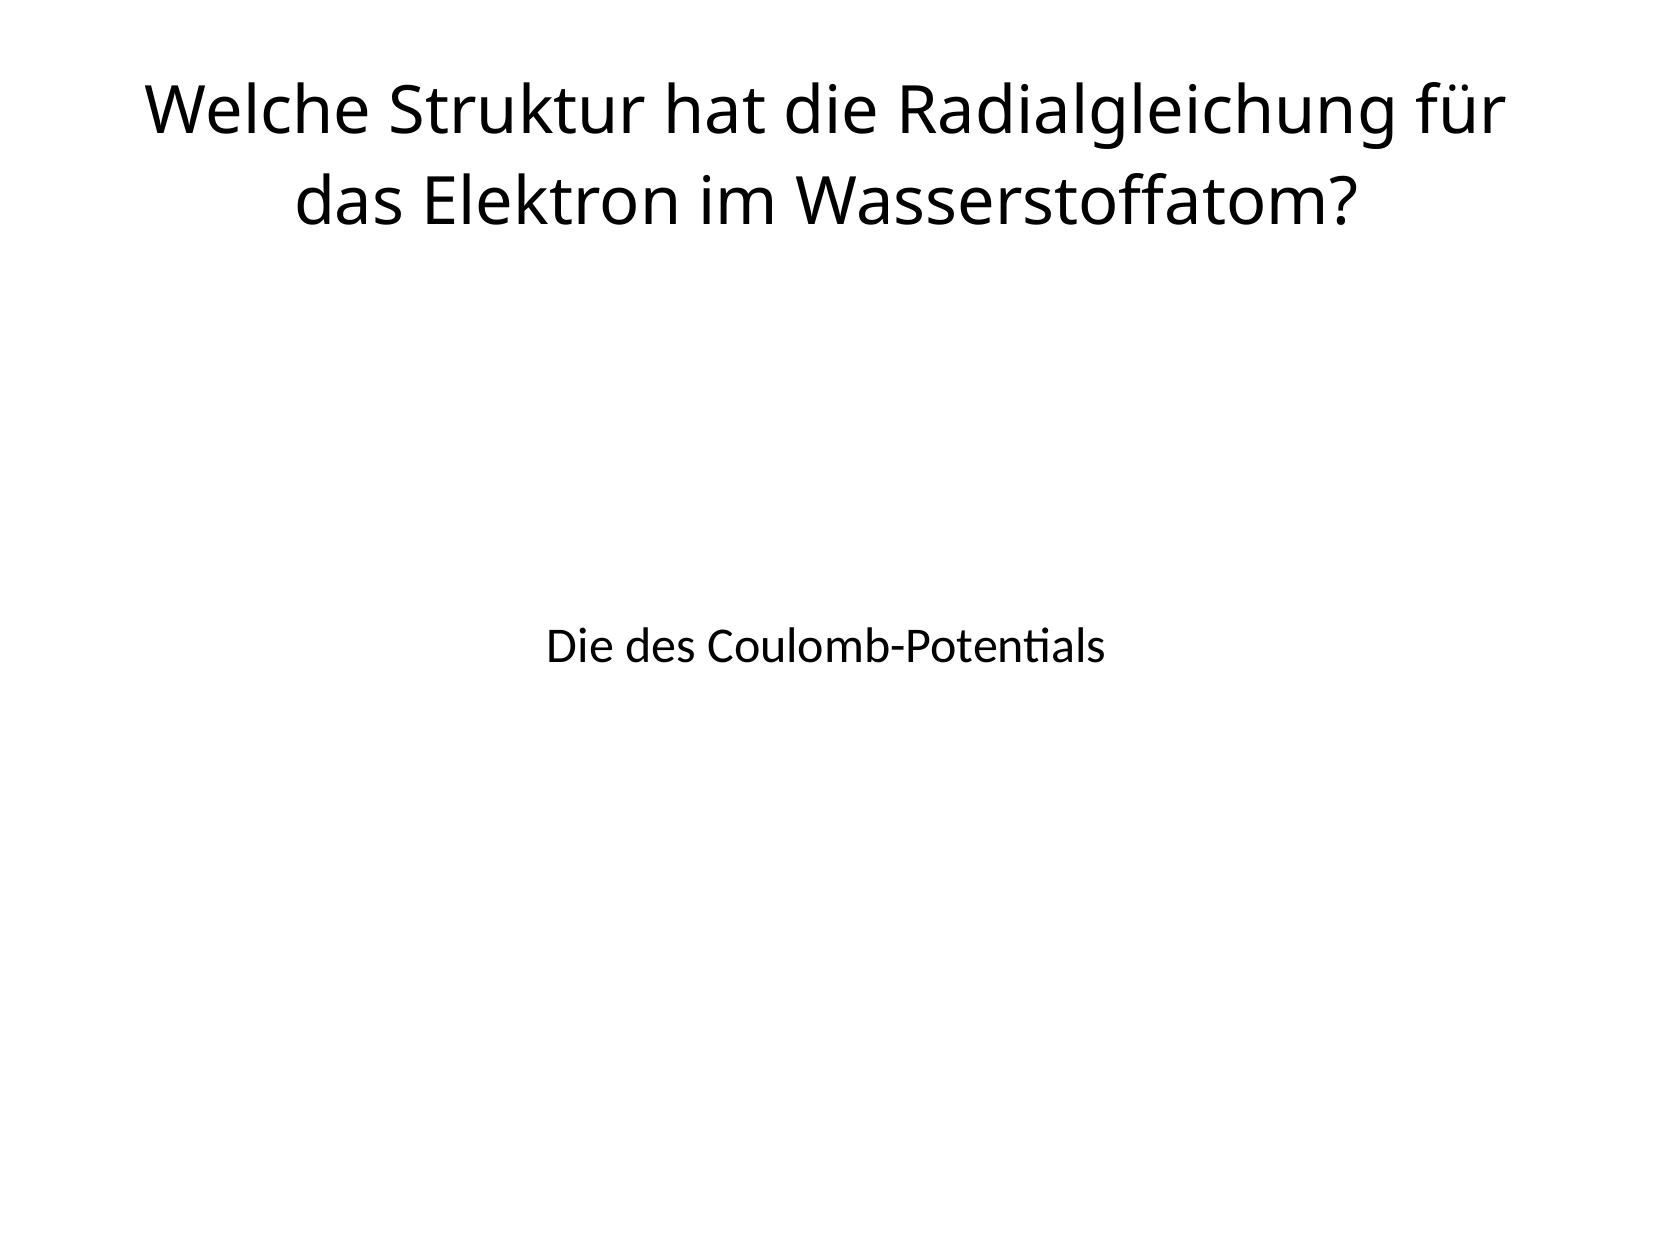

# Welche Struktur hat die Radialgleichung für das Elektron im Wasserstoffatom?
Die des Coulomb-Potentials